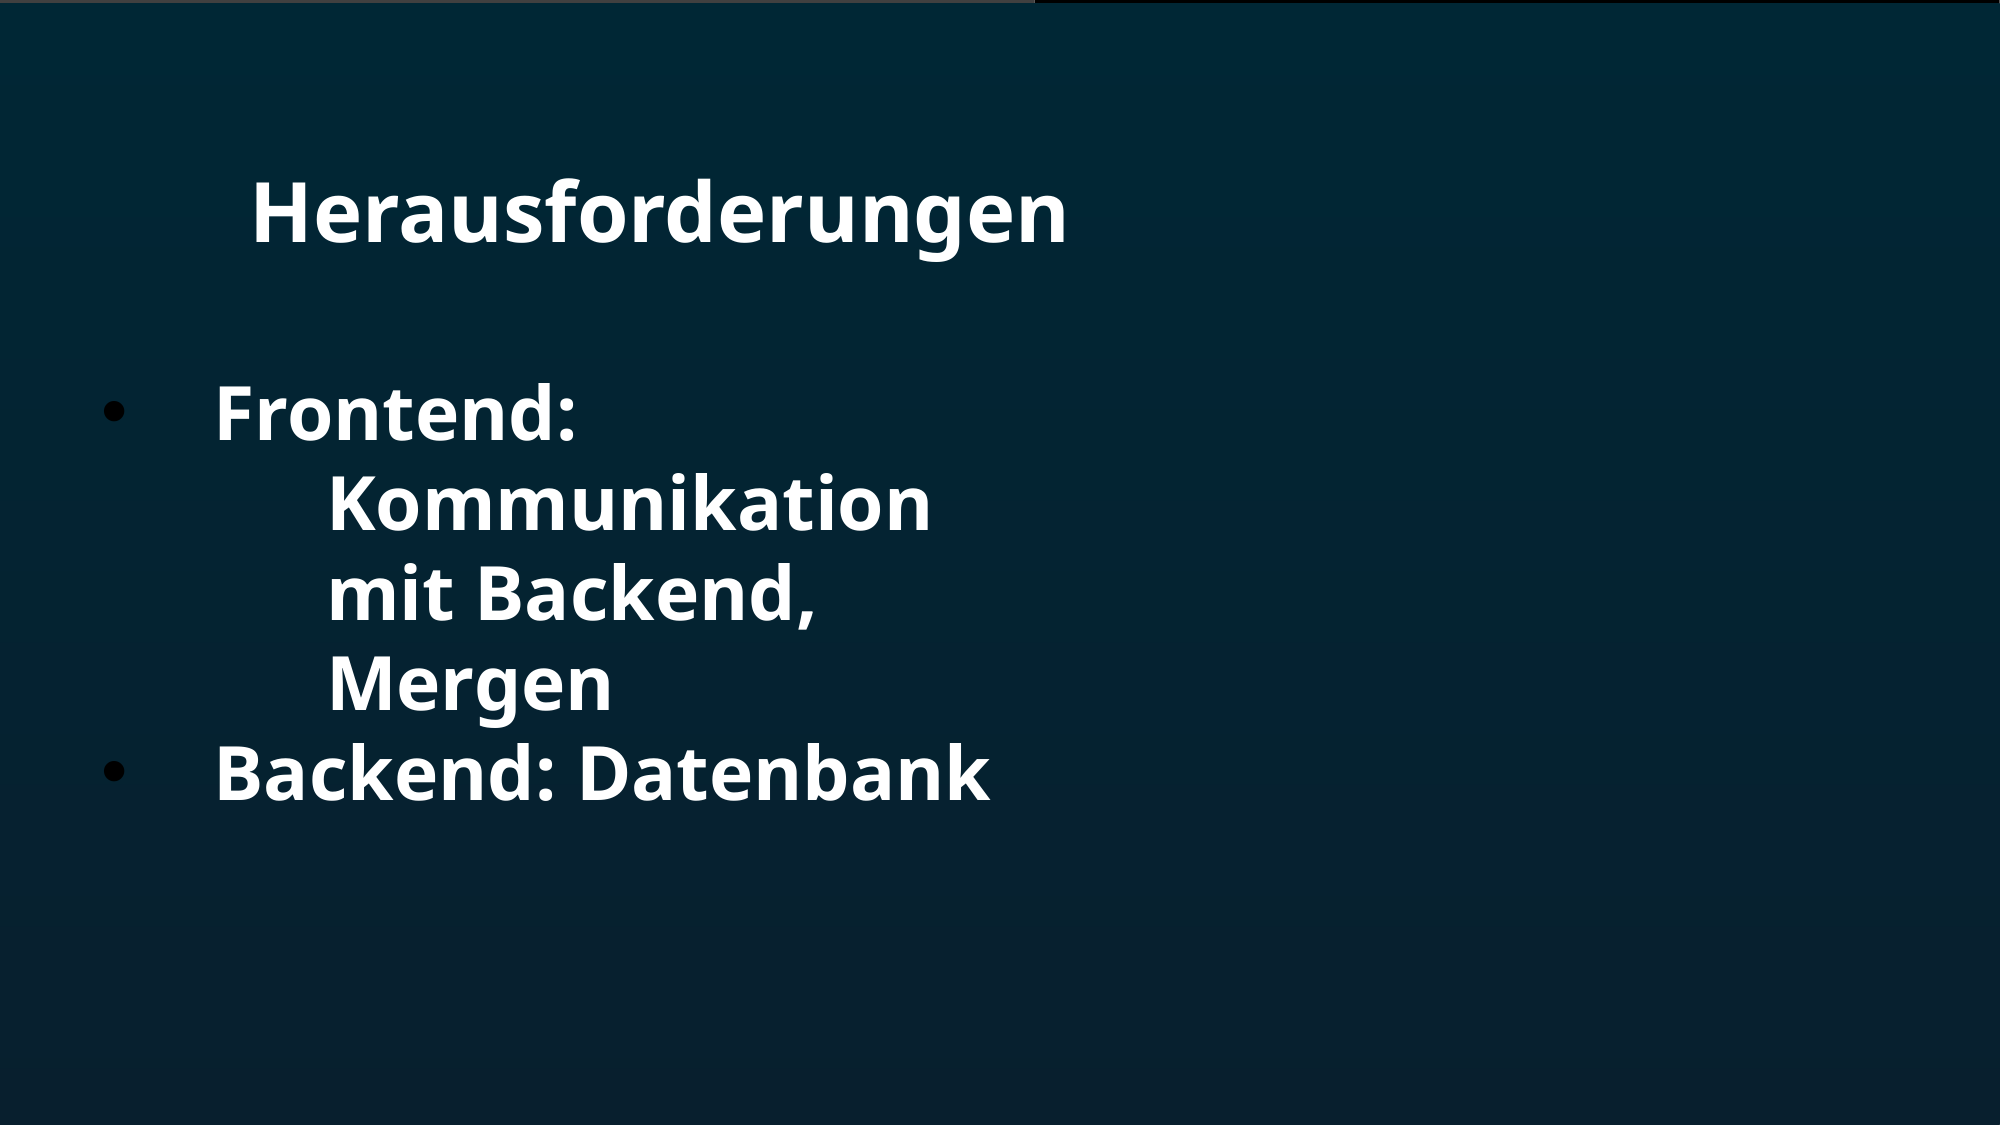

Herausforderungen
Frontend: Kommunikation mit Backend, Mergen
Backend: Datenbank